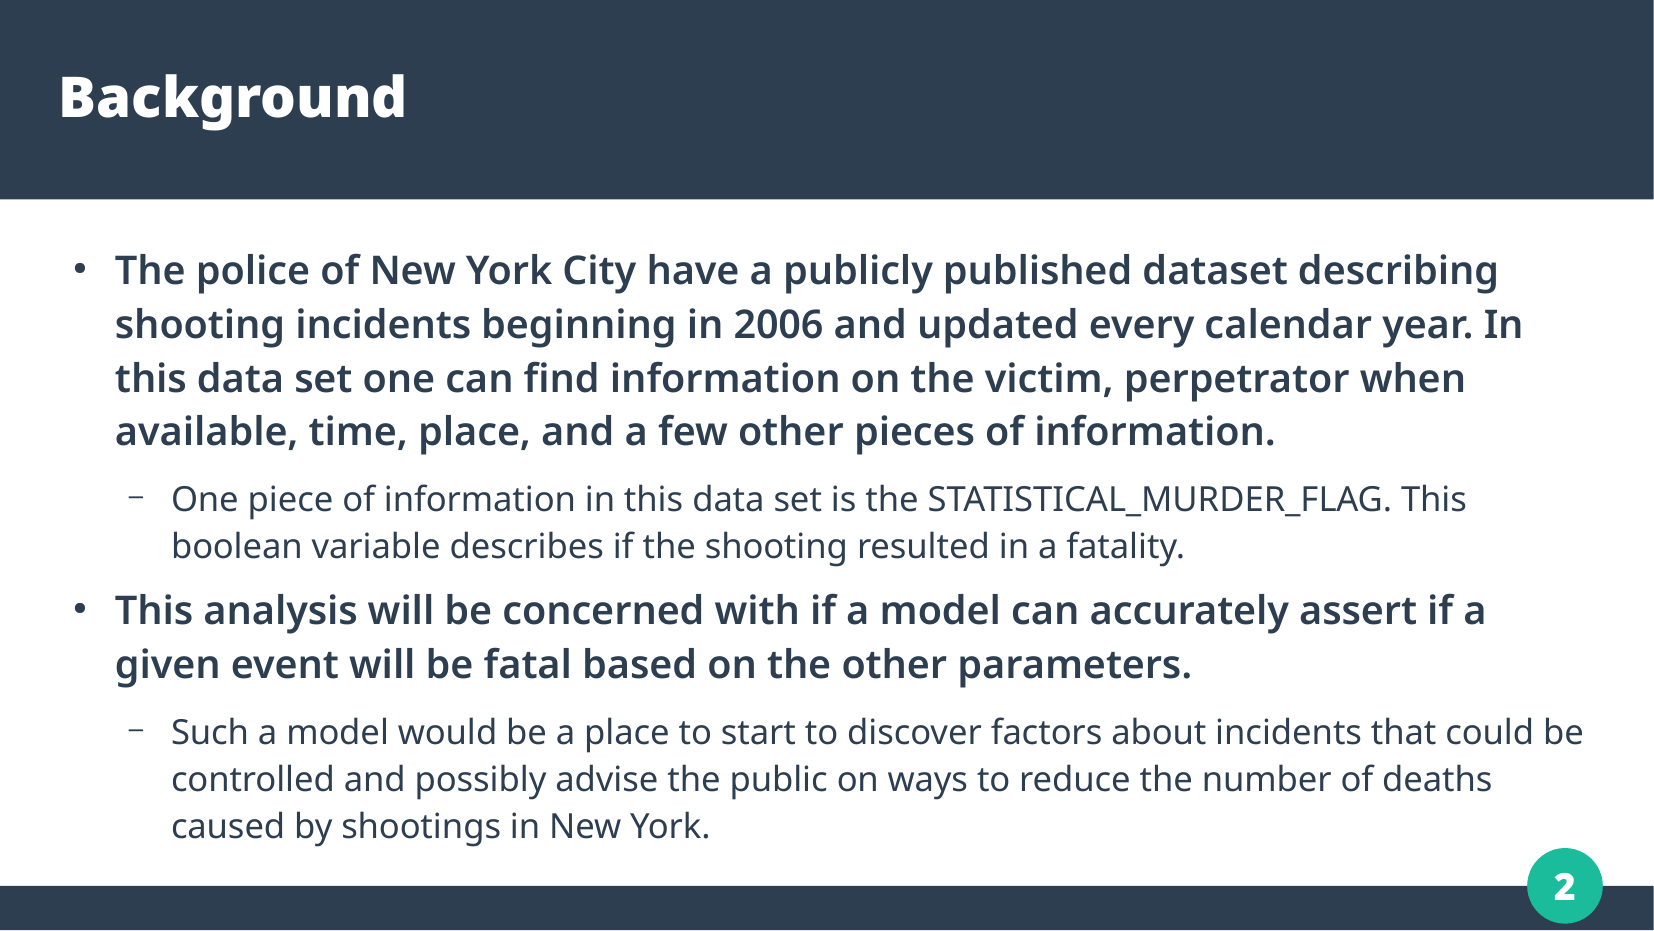

# Background
The police of New York City have a publicly published dataset describing shooting incidents beginning in 2006 and updated every calendar year. In this data set one can find information on the victim, perpetrator when available, time, place, and a few other pieces of information.
One piece of information in this data set is the STATISTICAL_MURDER_FLAG. This boolean variable describes if the shooting resulted in a fatality.
This analysis will be concerned with if a model can accurately assert if a given event will be fatal based on the other parameters.
Such a model would be a place to start to discover factors about incidents that could be controlled and possibly advise the public on ways to reduce the number of deaths caused by shootings in New York.